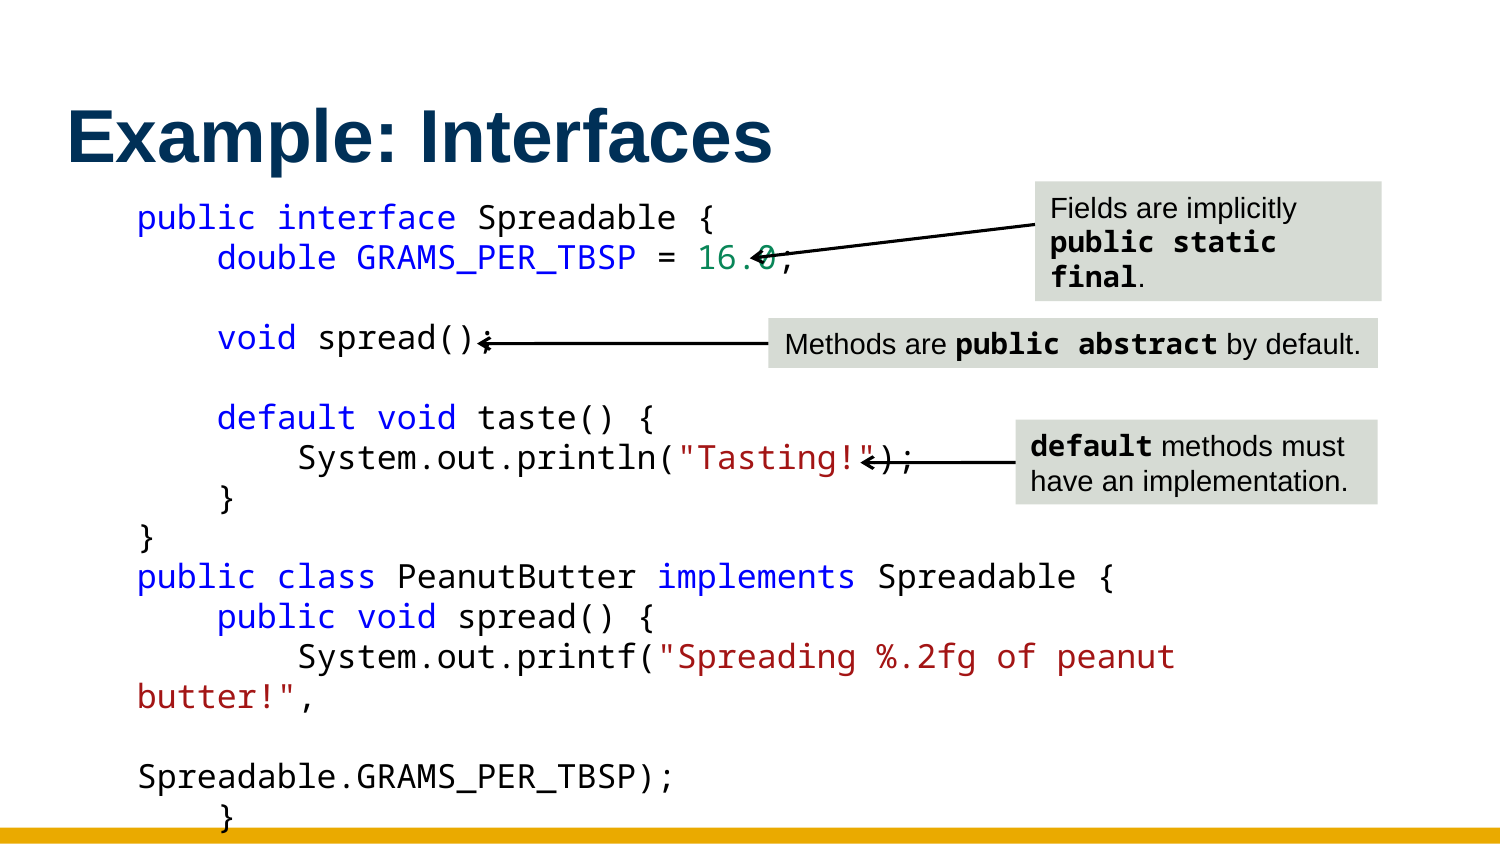

# Example: Interfaces
Fields are implicitly public static final.
public interface Spreadable {
    double GRAMS_PER_TBSP = 16.0;
 void spread();
    default void taste() {
        System.out.println("Tasting!");
    }
}
public class PeanutButter implements Spreadable {
    public void spread() {
        System.out.printf("Spreading %.2fg of peanut butter!",
 Spreadable.GRAMS_PER_TBSP);
    }
}
Methods are public abstract by default.
default methods must have an implementation.